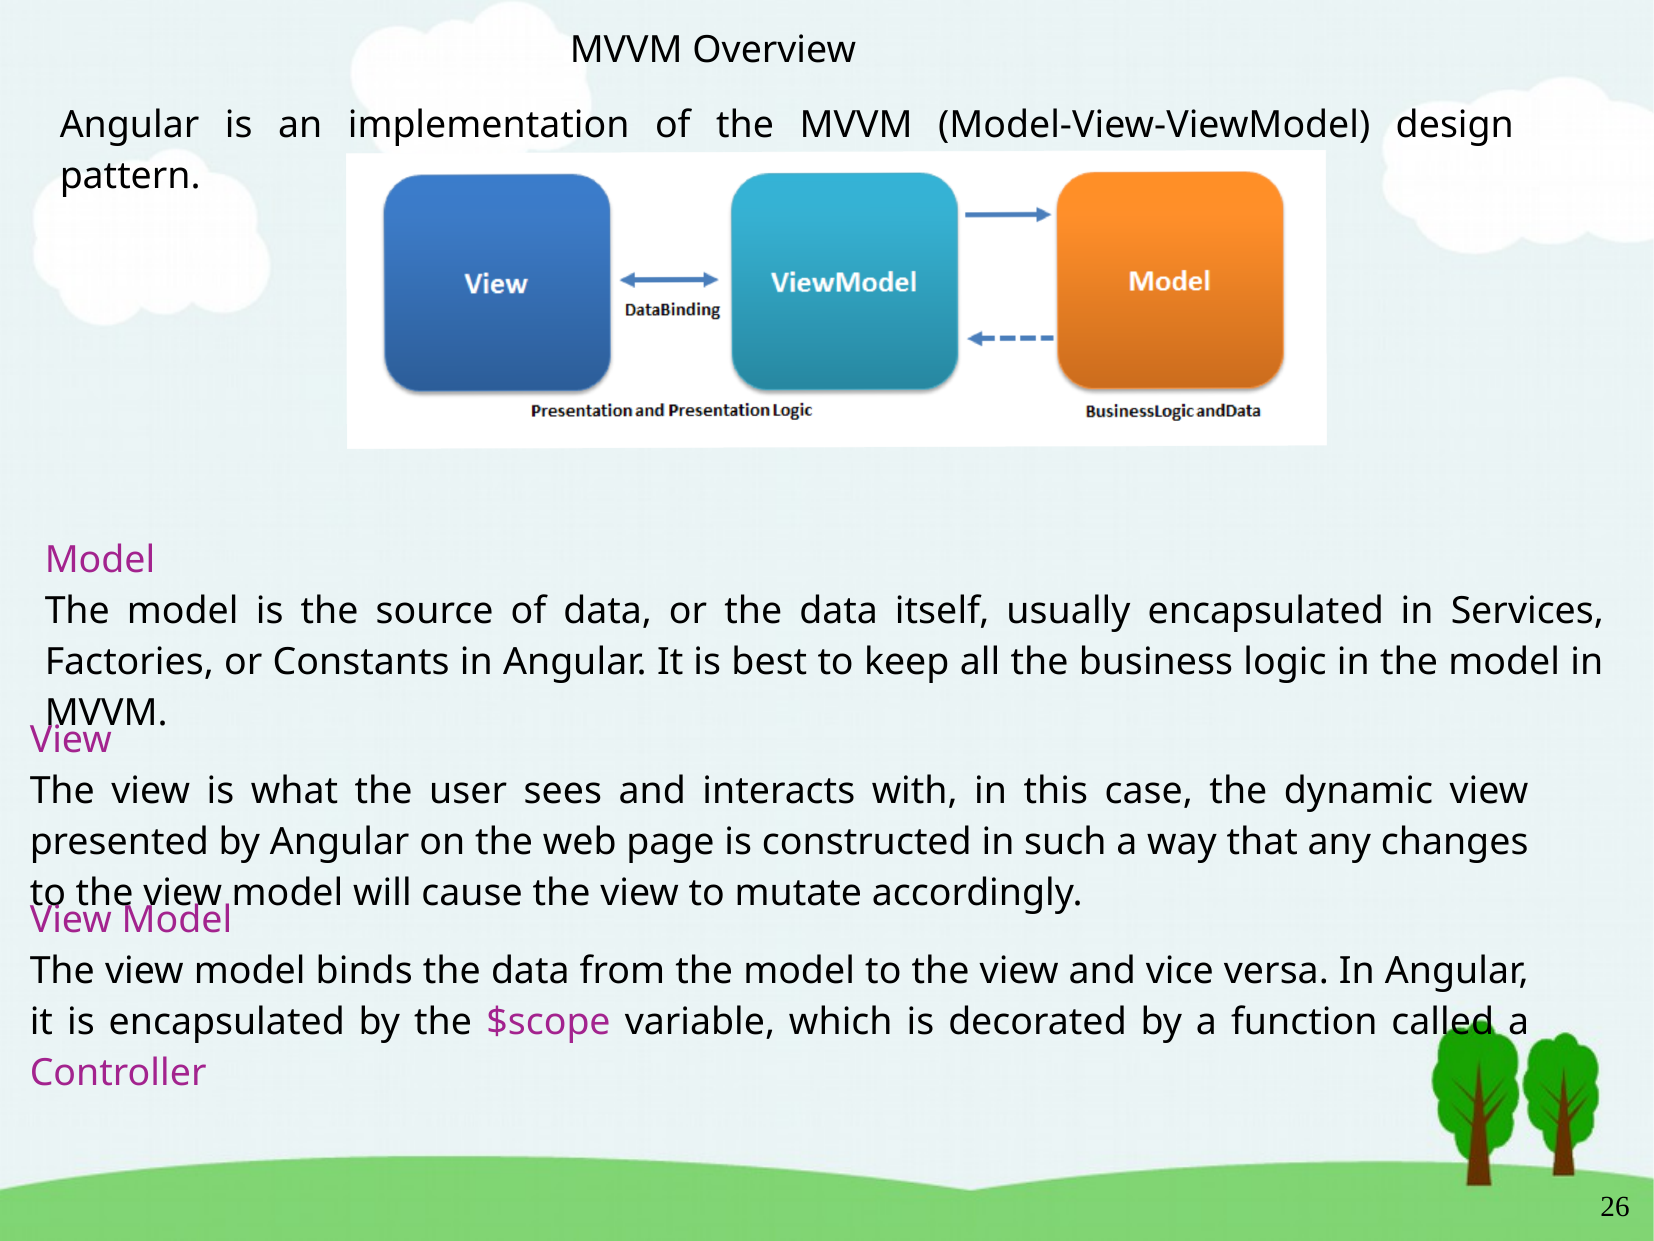

MVVM Overview
Angular is an implementation of the MVVM (Model-View-ViewModel) design pattern.
Model
The model is the source of data, or the data itself, usually encapsulated in Services, Factories, or Constants in Angular. It is best to keep all the business logic in the model in MVVM.
View
The view is what the user sees and interacts with, in this case, the dynamic view presented by Angular on the web page is constructed in such a way that any changes to the view model will cause the view to mutate accordingly.
View Model
The view model binds the data from the model to the view and vice versa. In Angular, it is encapsulated by the $scope variable, which is decorated by a function called a Controller
26